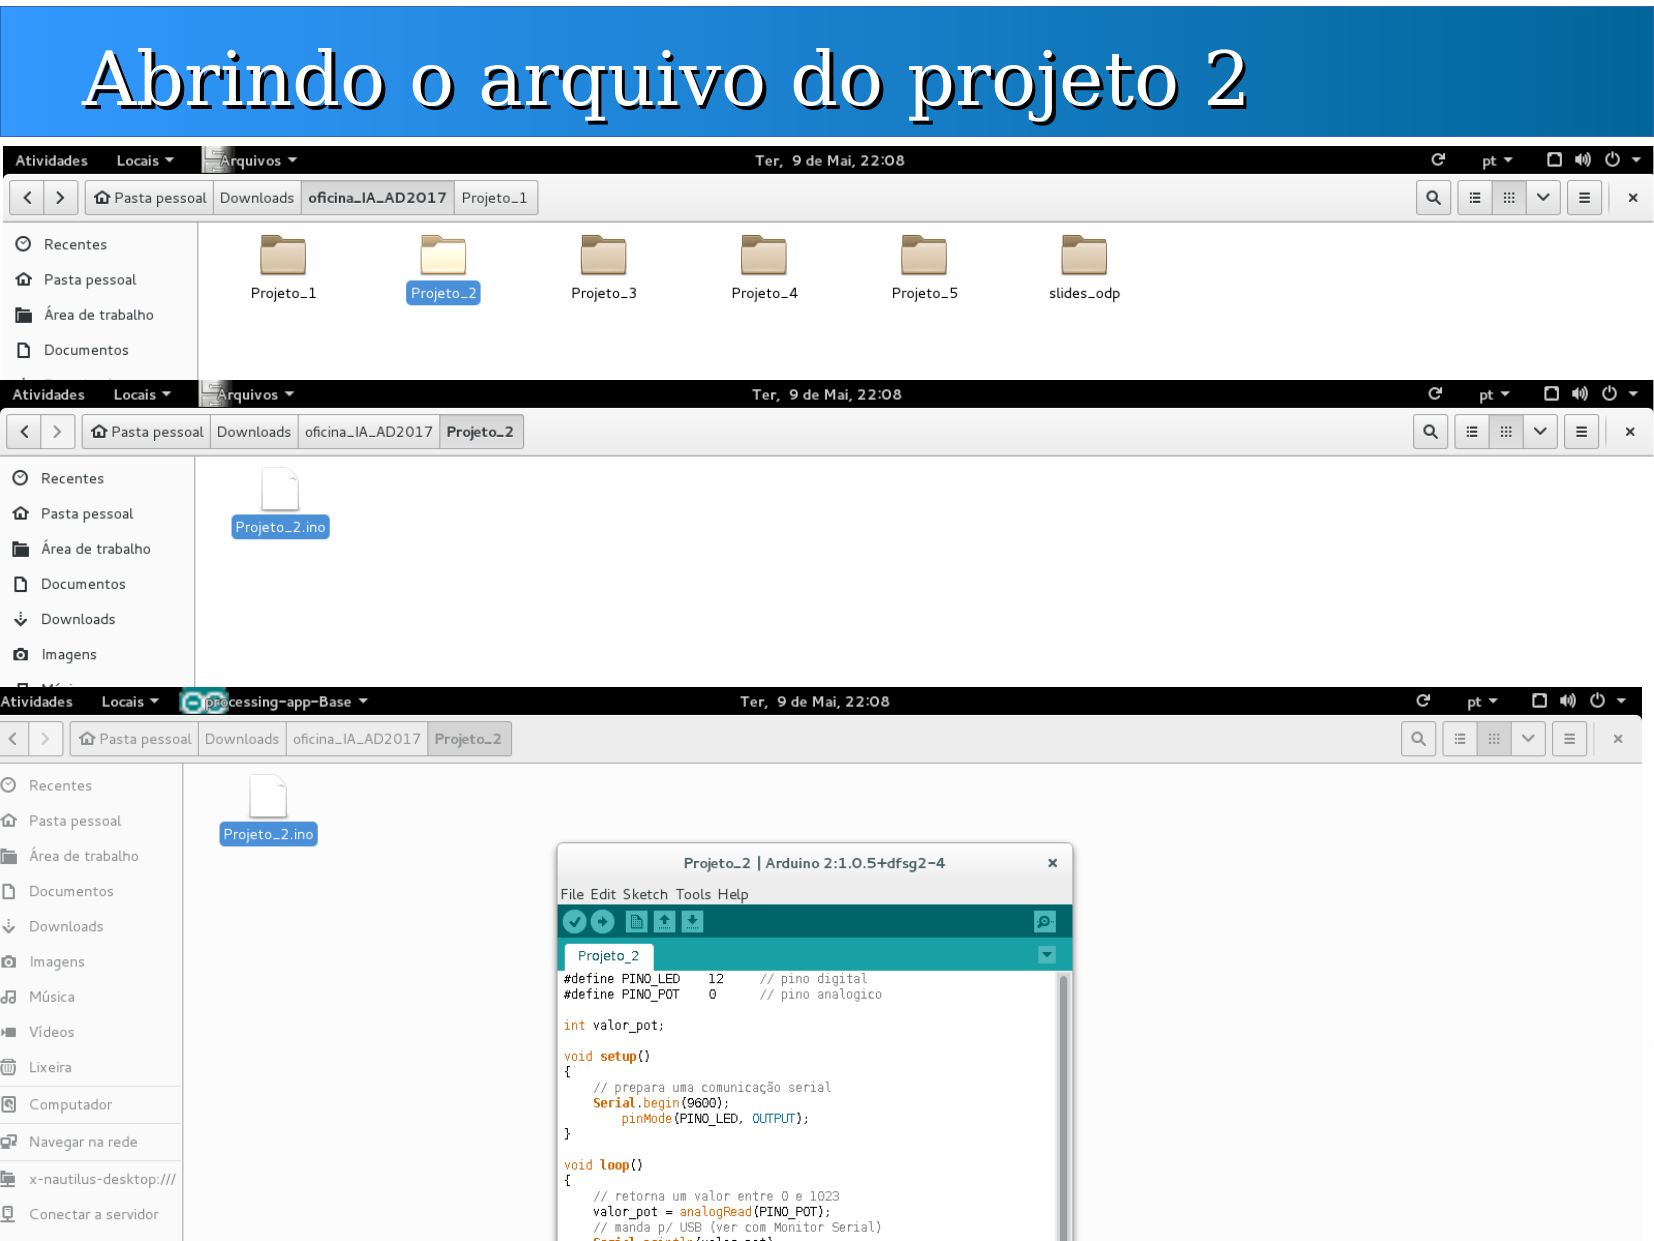

# Abrindo o arquivo do projeto 2